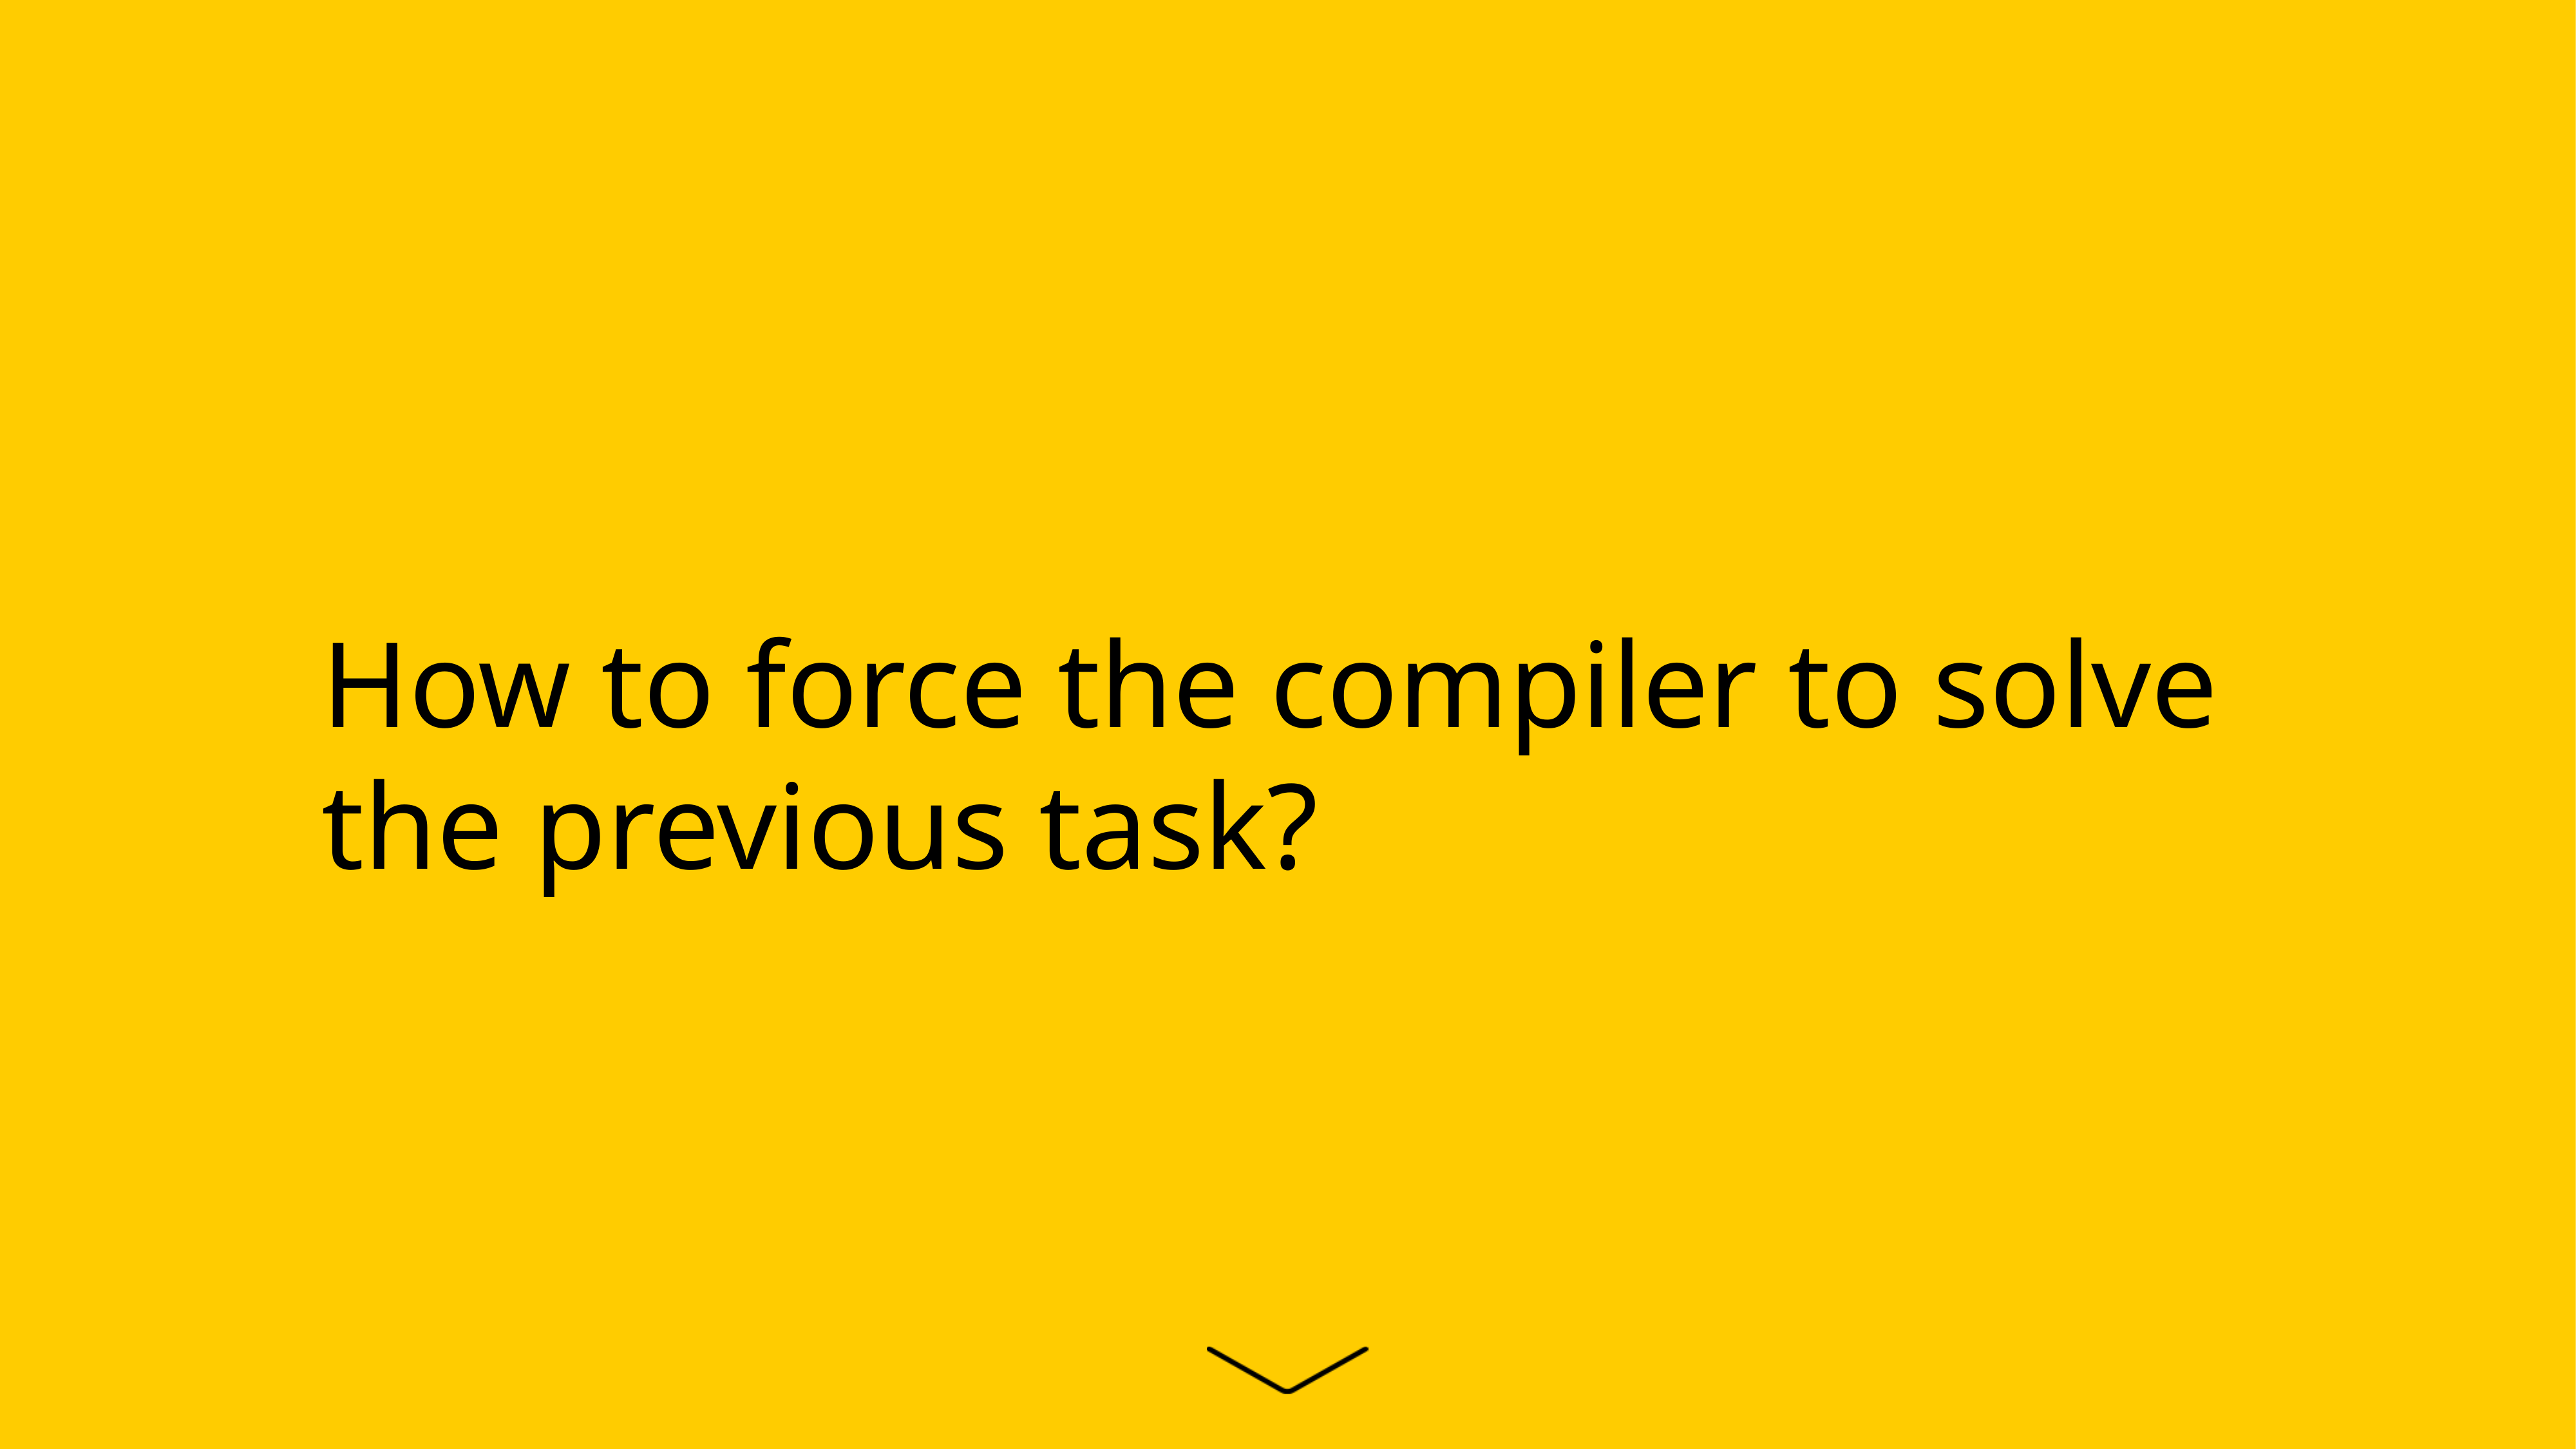

# How to force the compiler to solve the previous task?